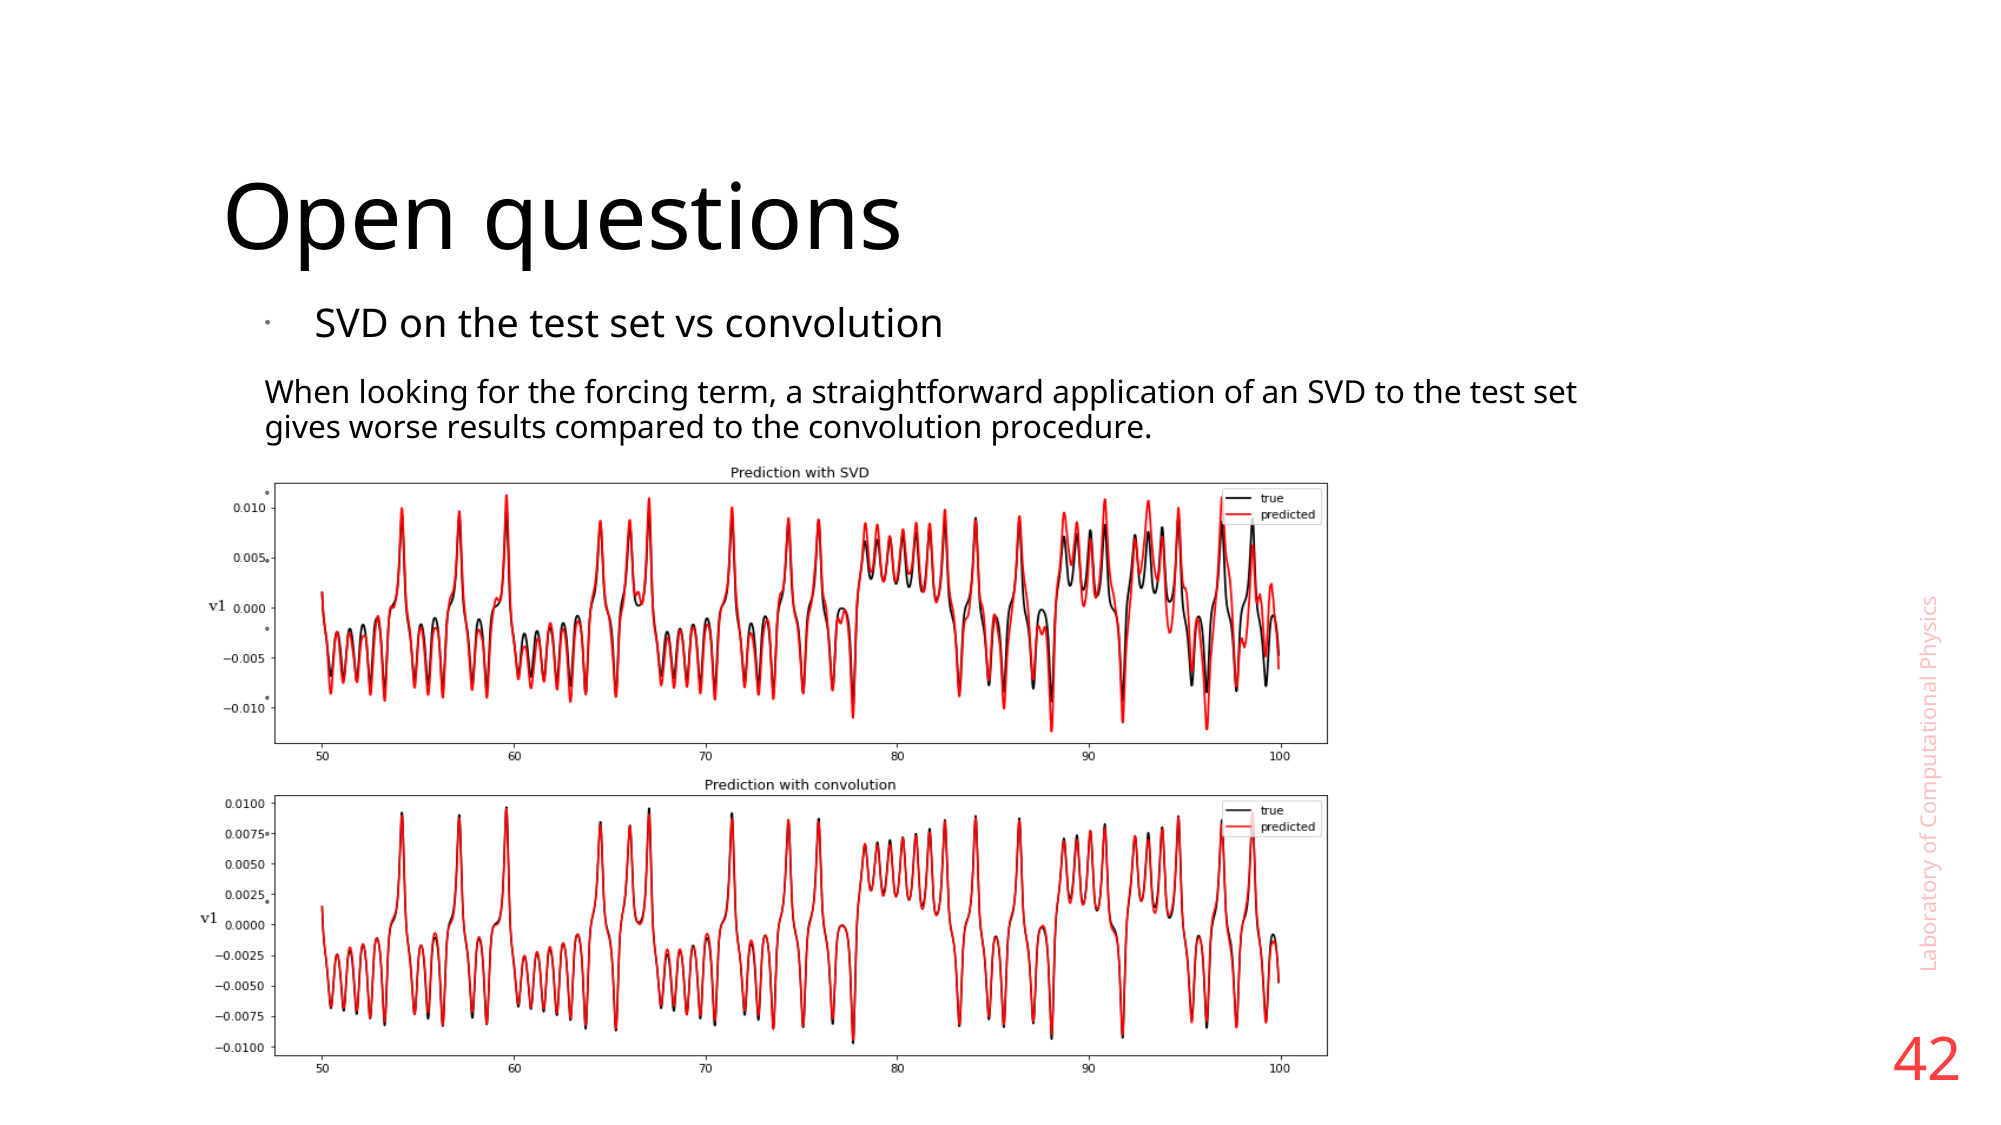

# Open questions
SVD on the test set vs convolution
When looking for the forcing term, a straightforward application of an SVD to the test set gives worse results compared to the convolution procedure.
Laboratory of Computational Physics